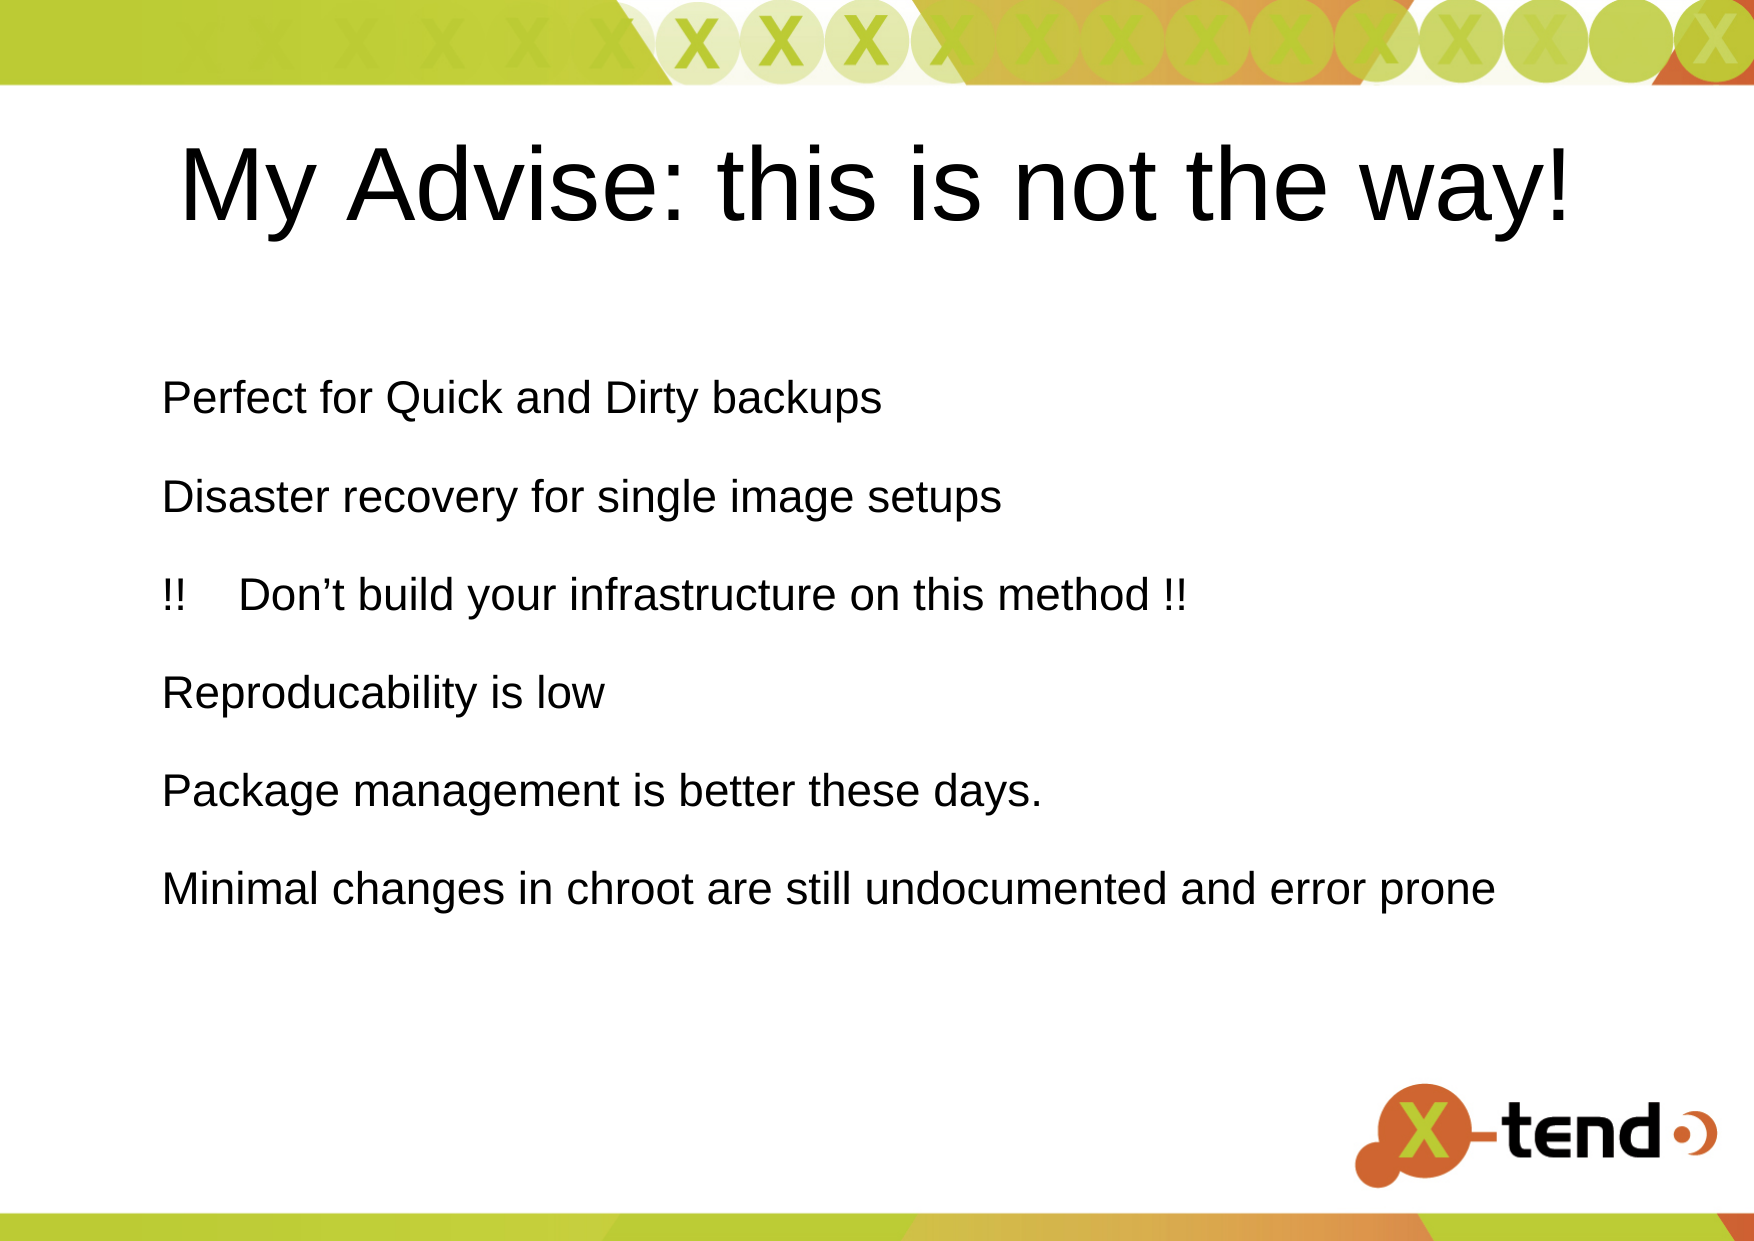

# My Advise: this is not the way!
Perfect for Quick and Dirty backups
Disaster recovery for single image setups
!! Don’t build your infrastructure on this method !!
Reproducability is low
Package management is better these days.
Minimal changes in chroot are still undocumented and error prone